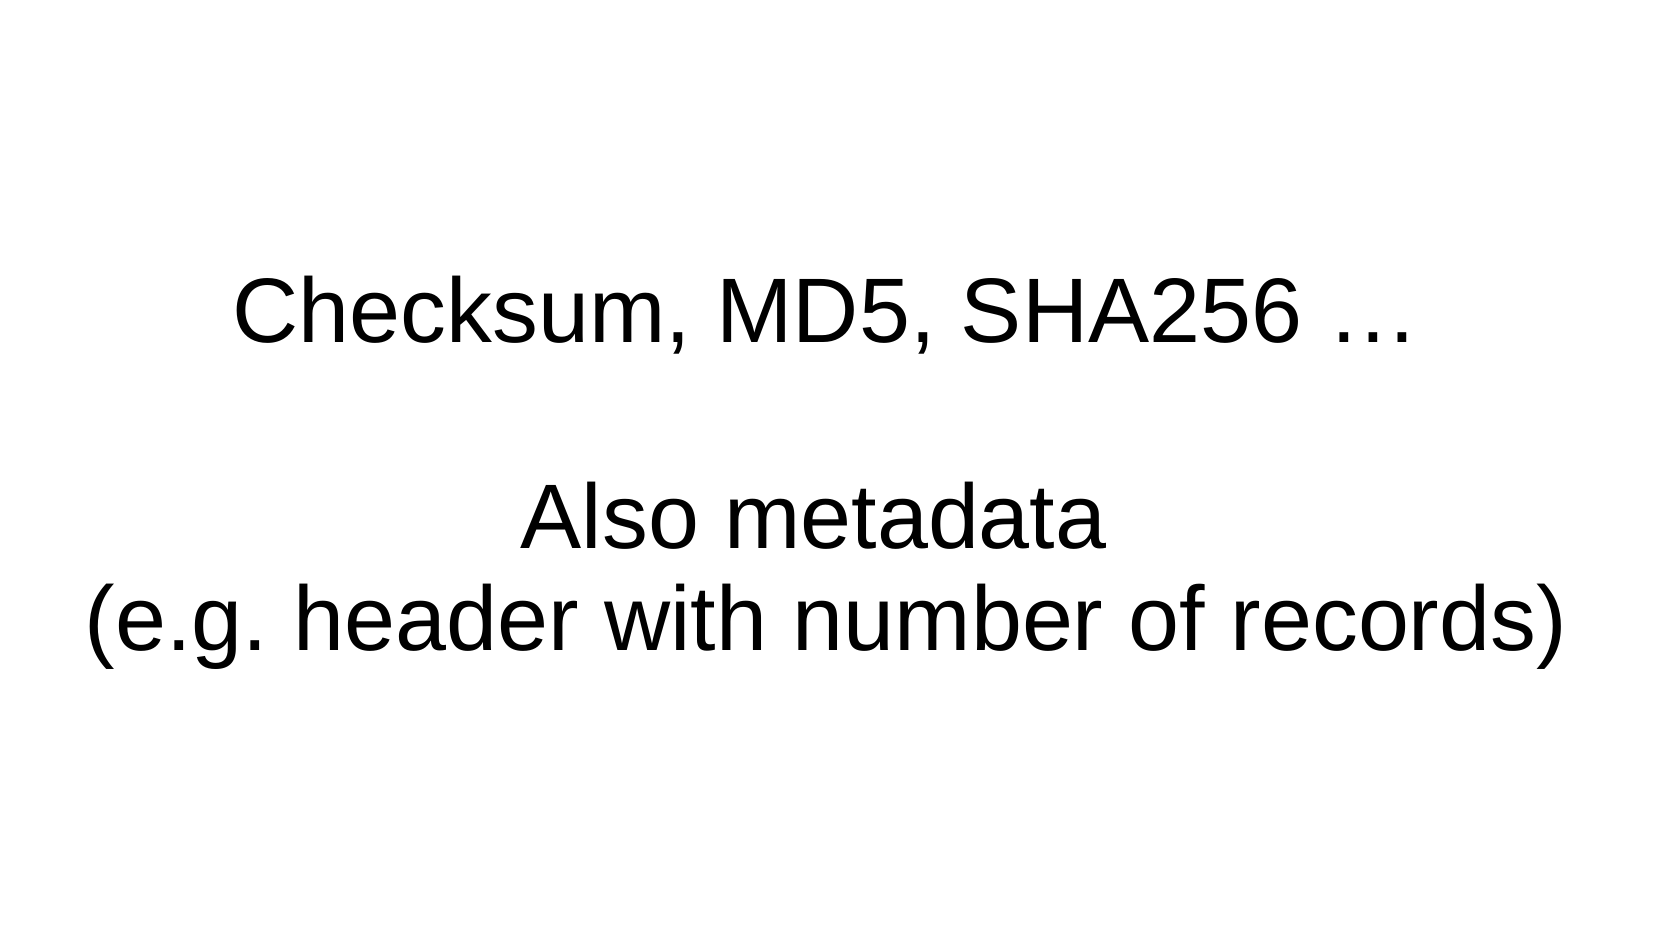

# Checksum, MD5, SHA256 … Also metadata (e.g. header with number of records)